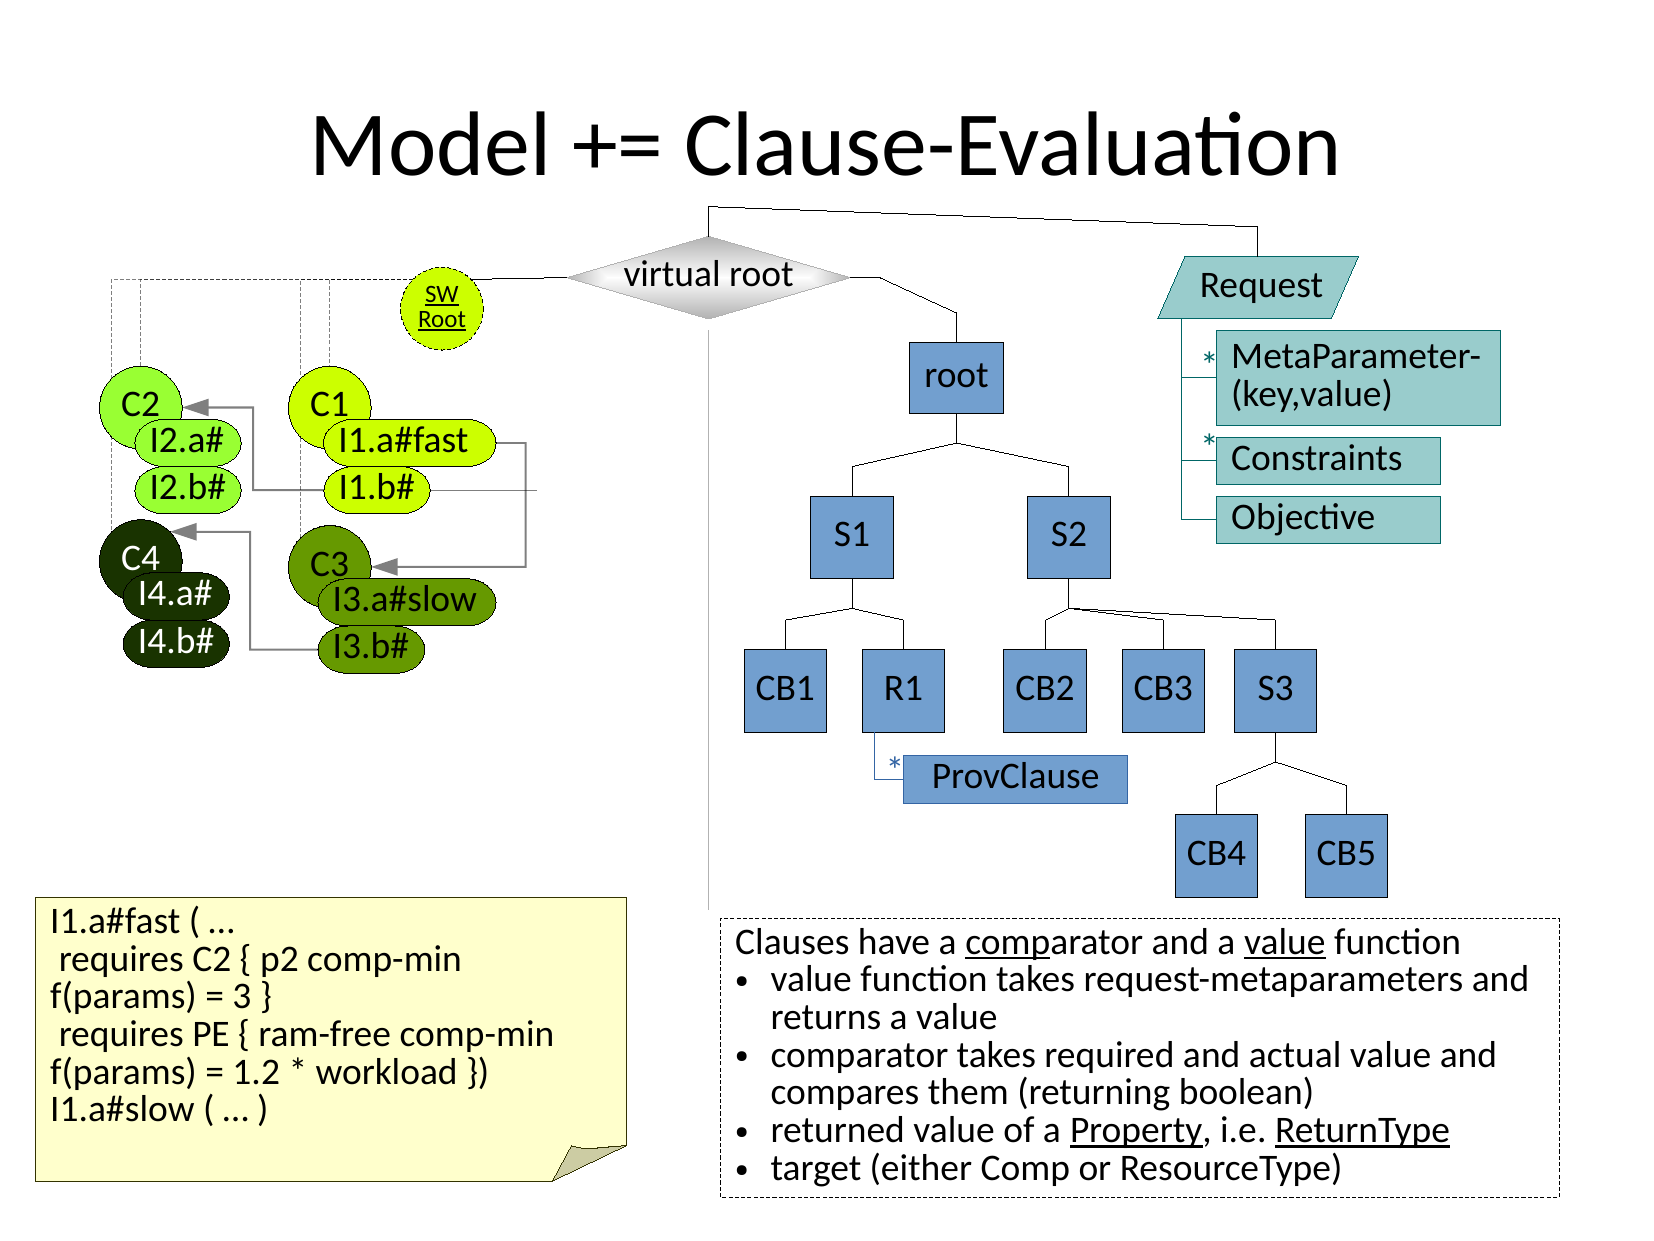

# Model += Clause-Evaluation
virtual root
Request
SW
Root
MetaParameter-
(key,value)
root
*
C2
C1
I2.a#
I1.a#fast
*
Constraints
I2.b#
I1.b#
S1
S2
Objective
C4
C3
I4.a#
I3.a#slow
I4.b#
I3.b#
CB1
R1
CB2
CB3
S3
*
ProvClause
CB4
CB5
I1.a#fast ( …
 requires C2 { p2 comp-min
f(params) = 3 }
 requires PE { ram-free comp-min
f(params) = 1.2 * workload })
I1.a#slow ( … )
Clauses have a comparator and a value function
value function takes request-metaparameters and returns a value
comparator takes required and actual value and compares them (returning boolean)
returned value of a Property, i.e. ReturnType
target (either Comp or ResourceType)